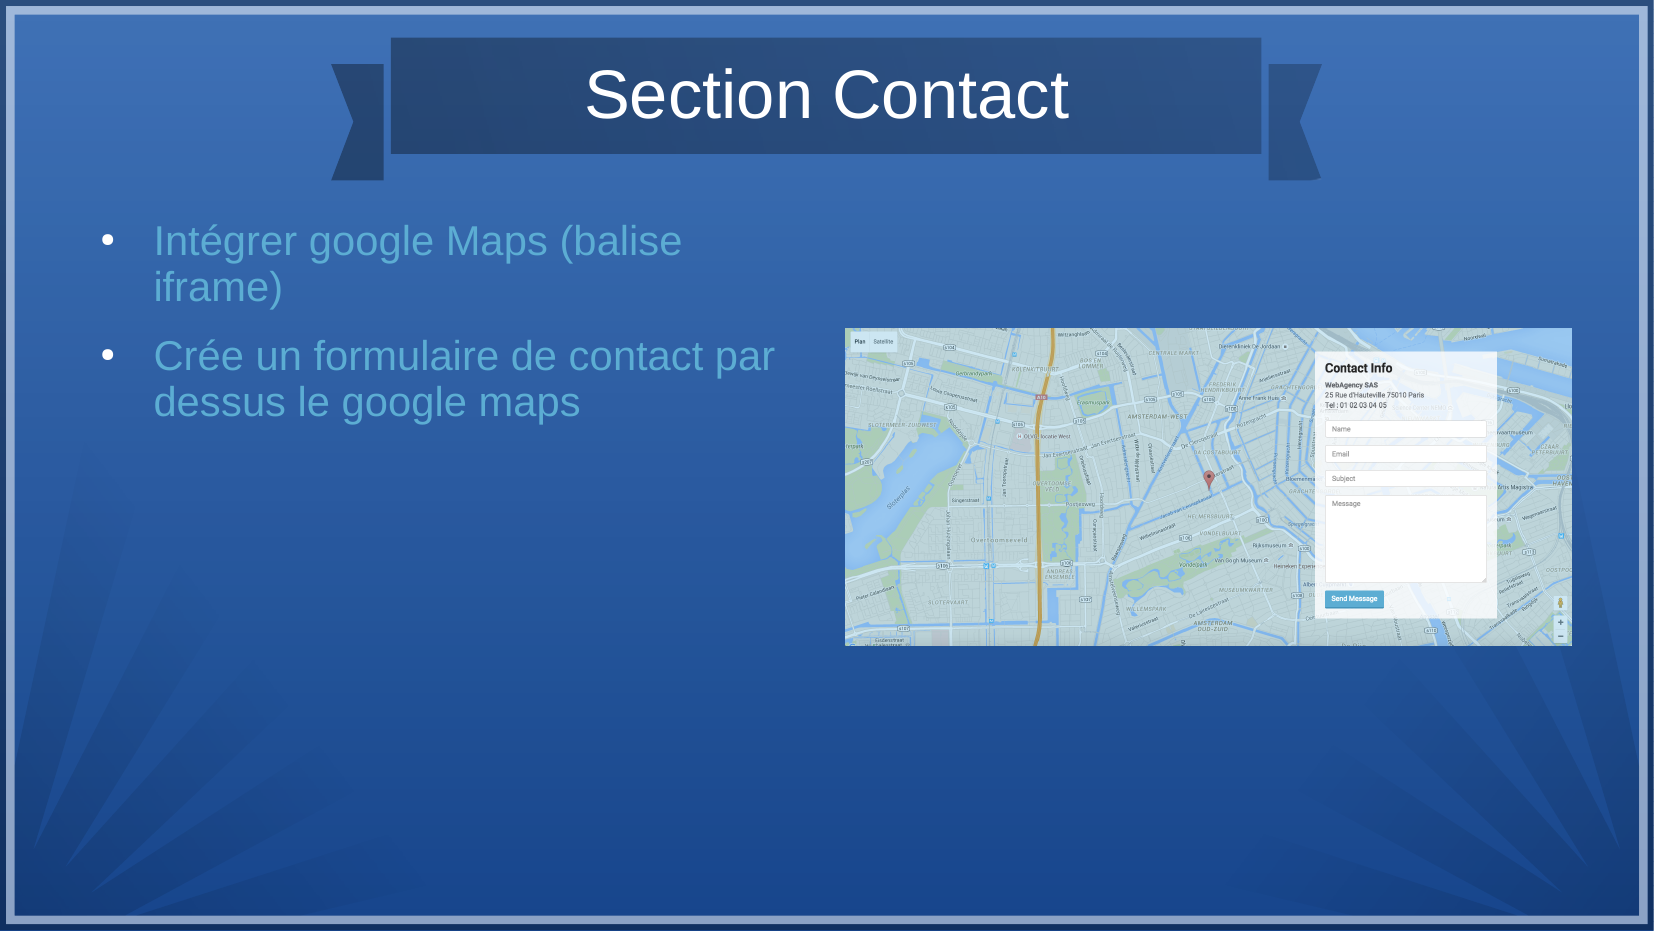

# Section Contact
Intégrer google Maps (balise iframe)
Crée un formulaire de contact par dessus le google maps